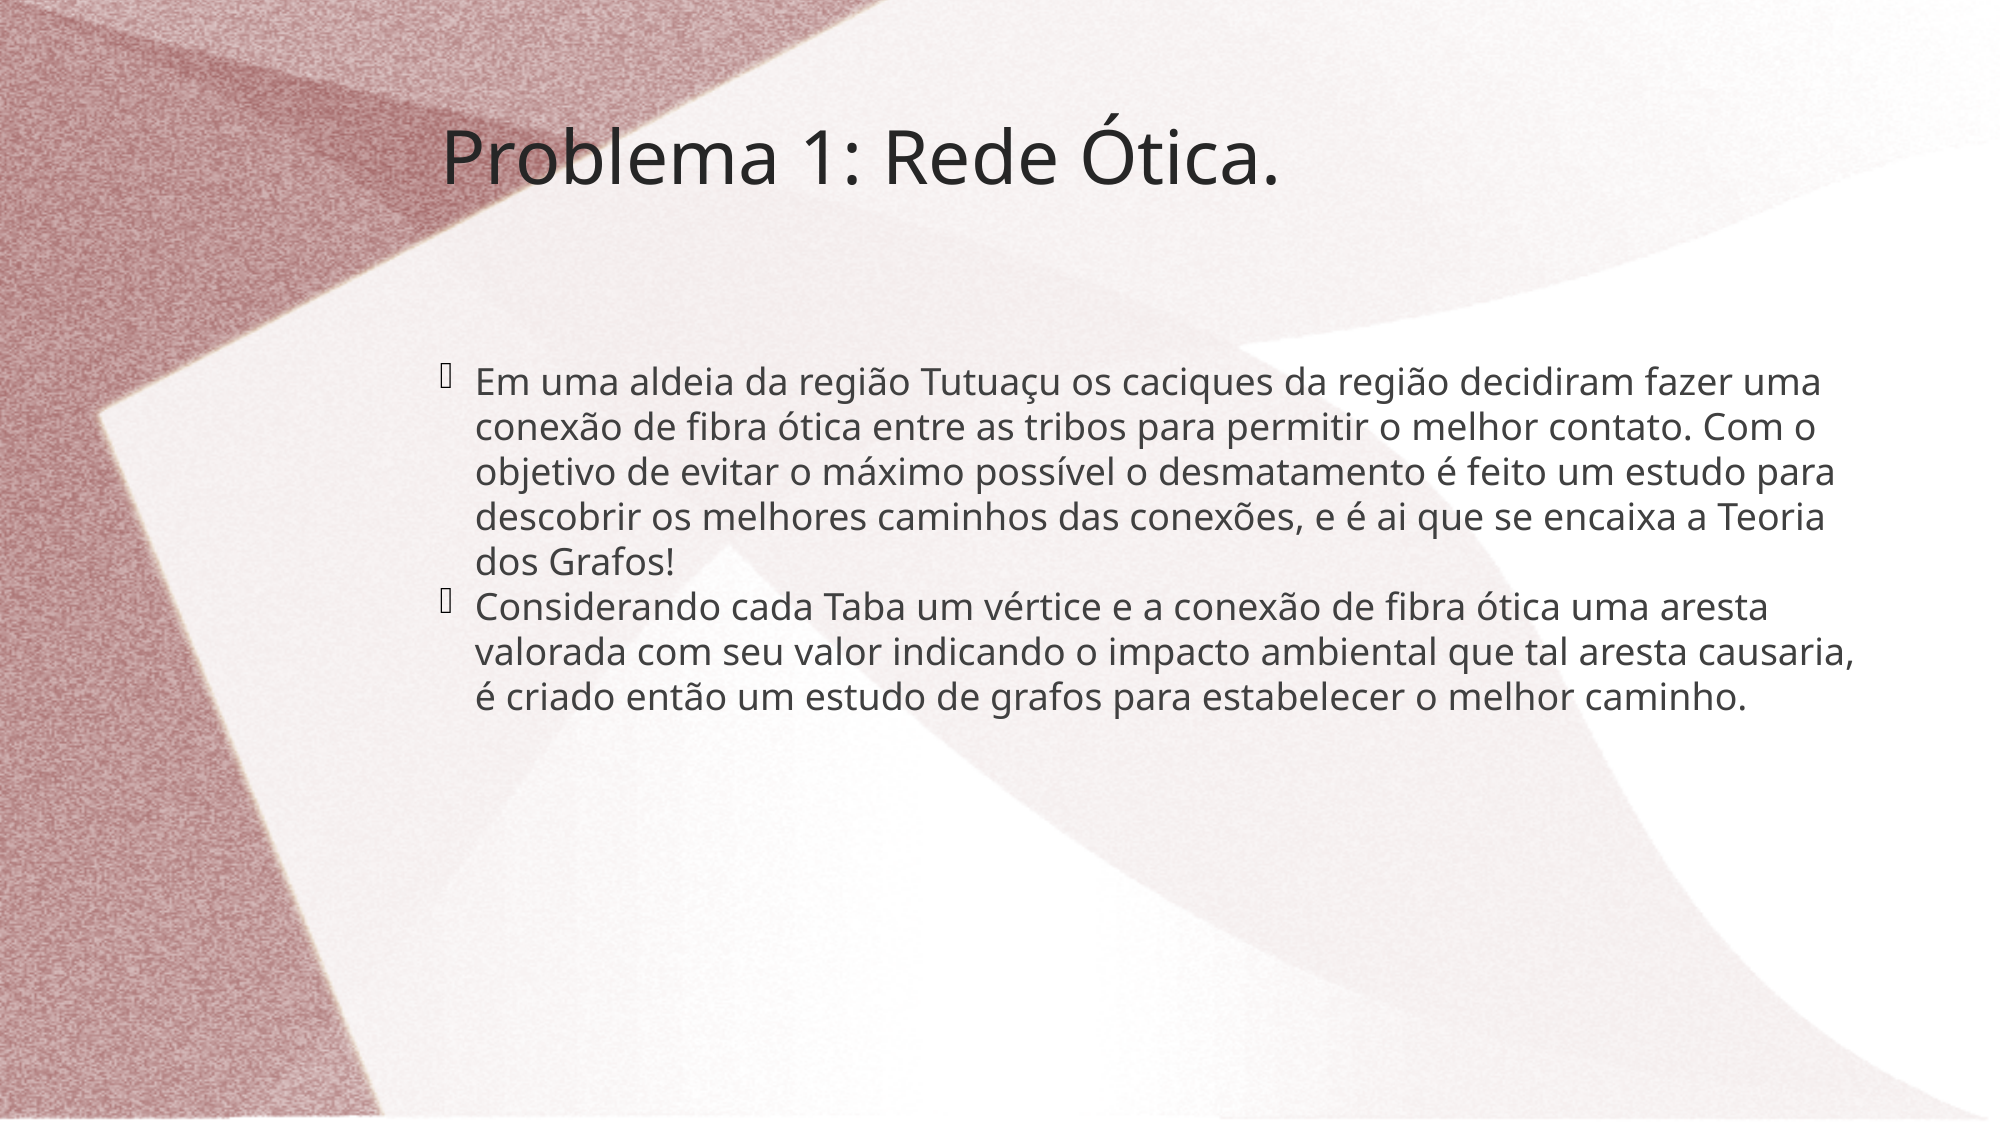

Problema 1: Rede Ótica.
Em uma aldeia da região Tutuaçu os caciques da região decidiram fazer uma conexão de fibra ótica entre as tribos para permitir o melhor contato. Com o objetivo de evitar o máximo possível o desmatamento é feito um estudo para descobrir os melhores caminhos das conexões, e é ai que se encaixa a Teoria dos Grafos!
Considerando cada Taba um vértice e a conexão de fibra ótica uma aresta valorada com seu valor indicando o impacto ambiental que tal aresta causaria, é criado então um estudo de grafos para estabelecer o melhor caminho.